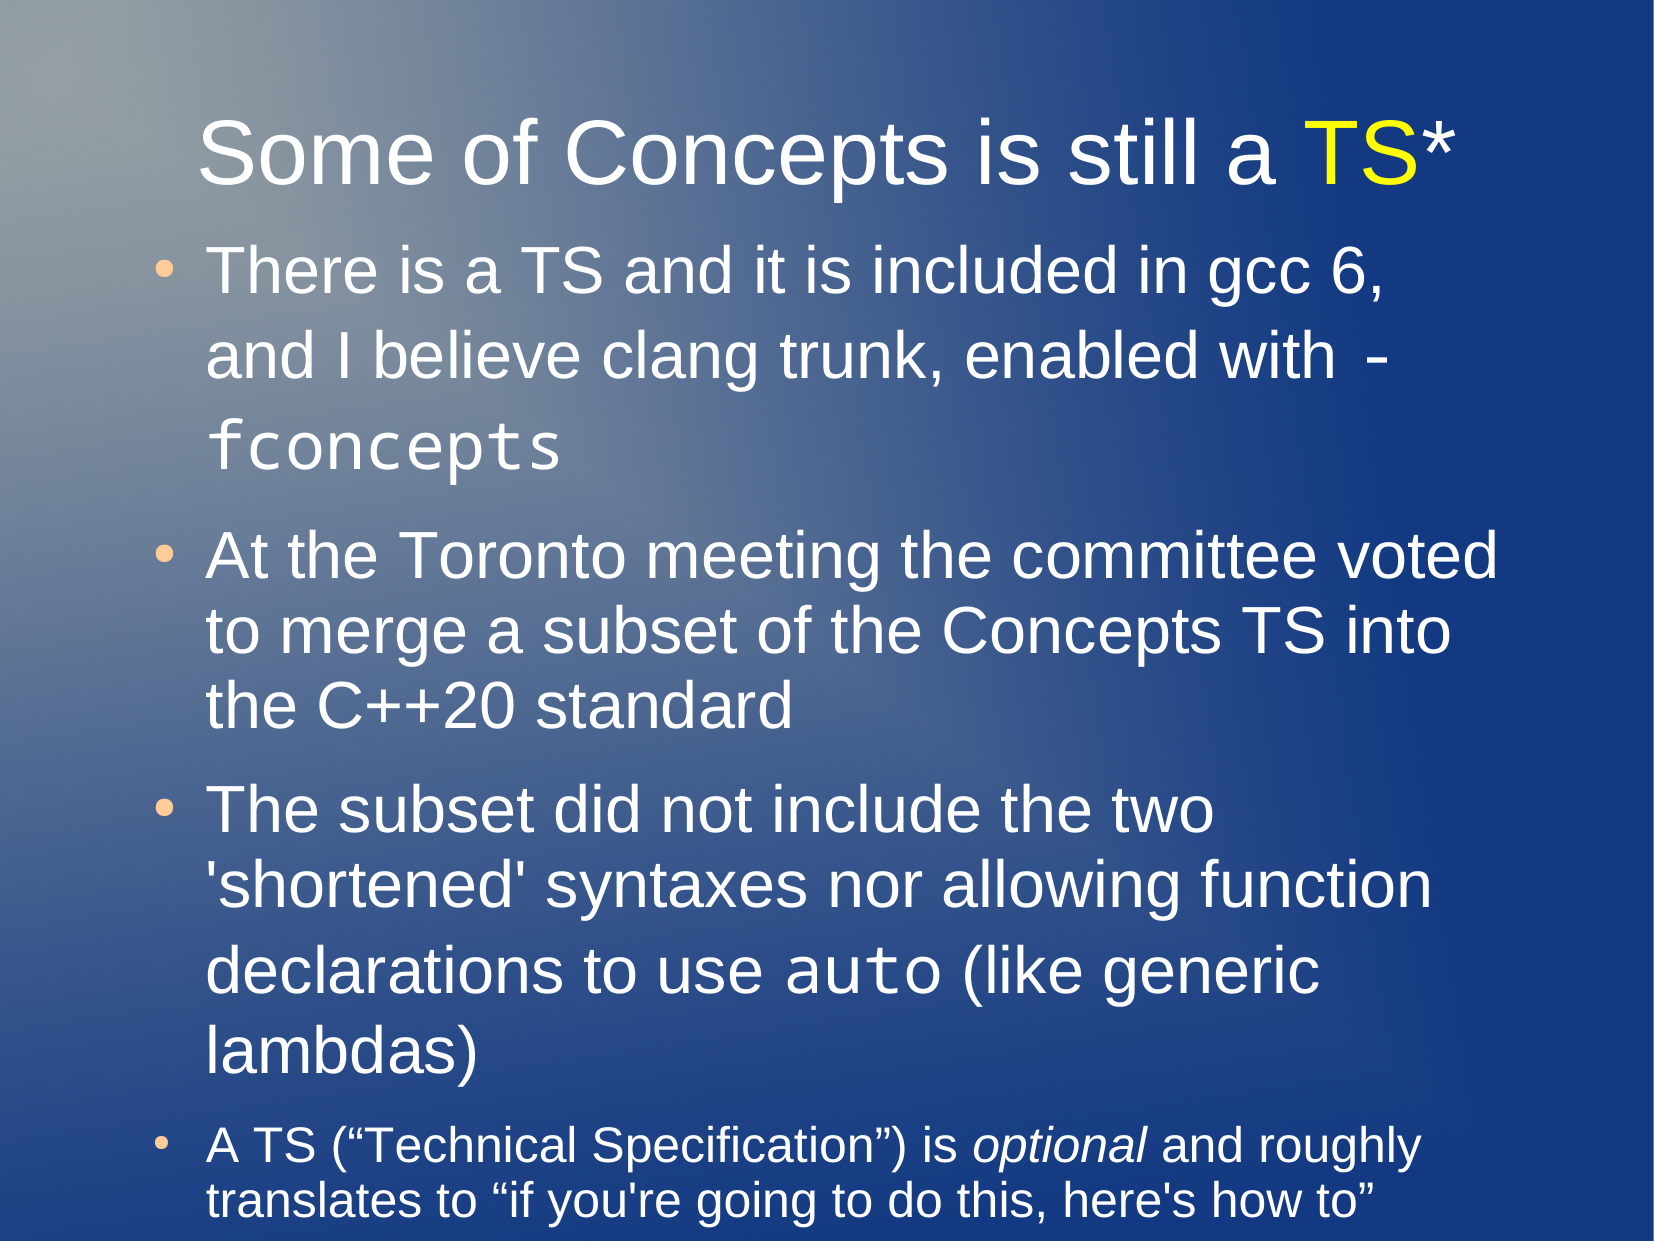

# Some of Concepts is still a TS*
There is a TS and it is included in gcc 6, and I believe clang trunk, enabled with -fconcepts
At the Toronto meeting the committee voted to merge a subset of the Concepts TS into the C++20 standard
The subset did not include the two 'shortened' syntaxes nor allowing function declarations to use auto (like generic lambdas)
A TS (“Technical Specification”) is optional and roughly translates to “if you're going to do this, here's how to”